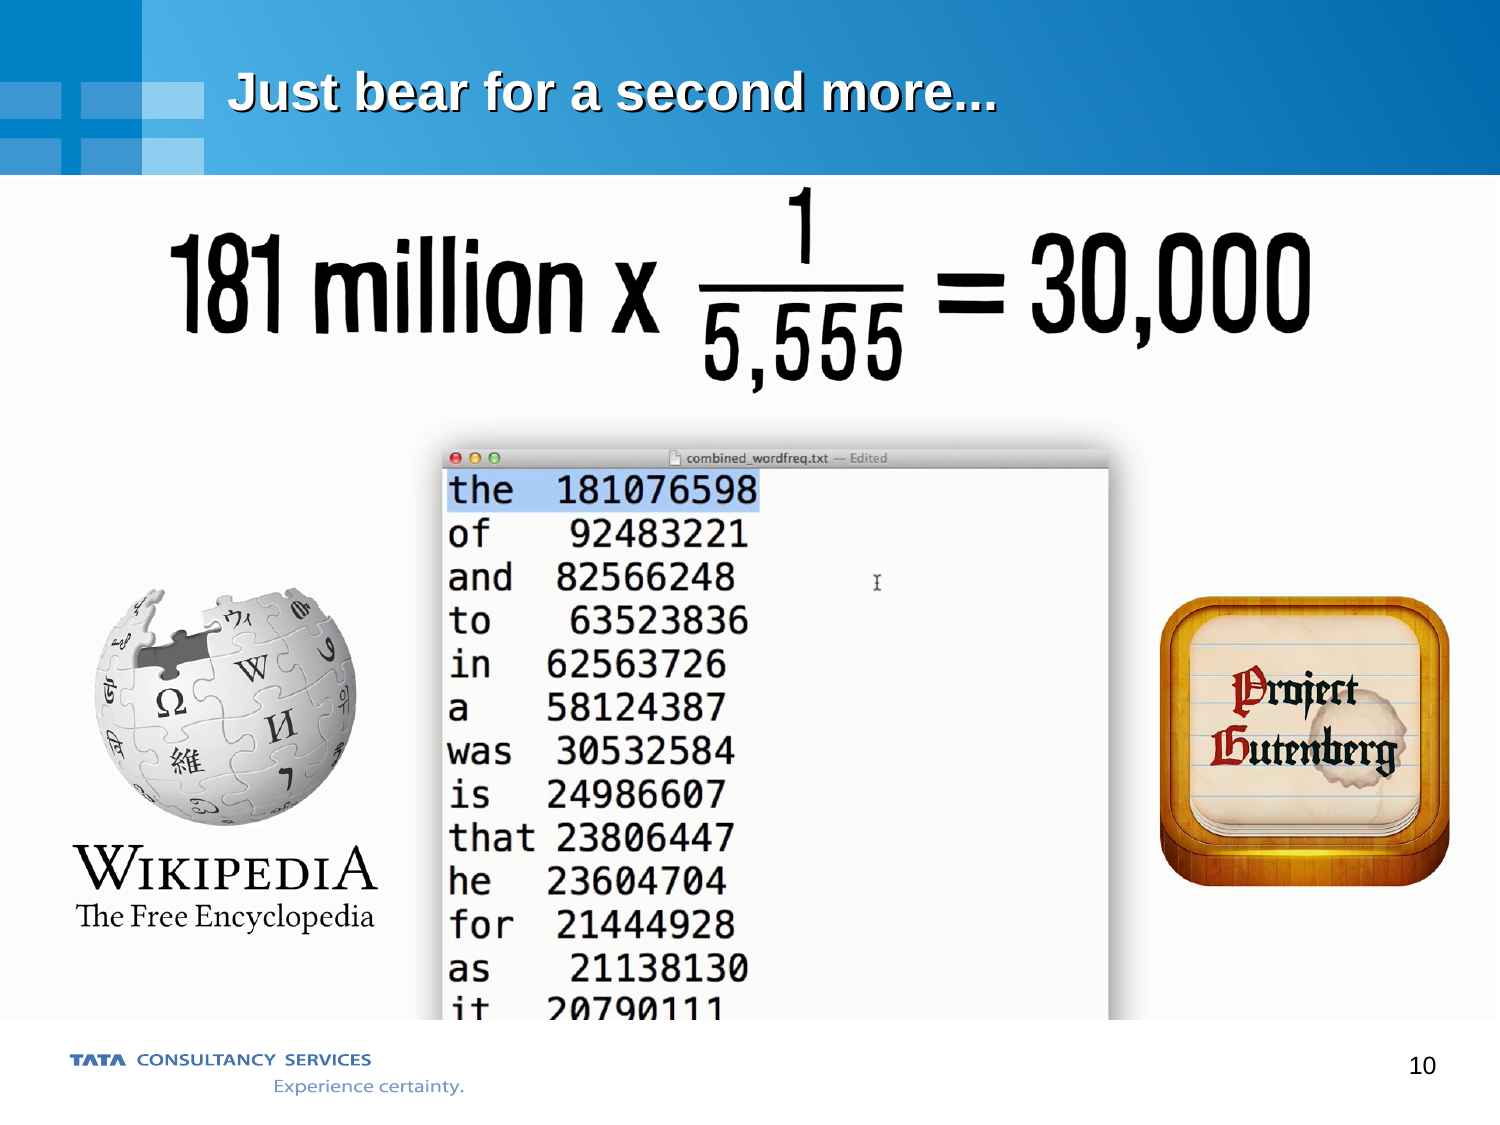

# Just bear for a second more...